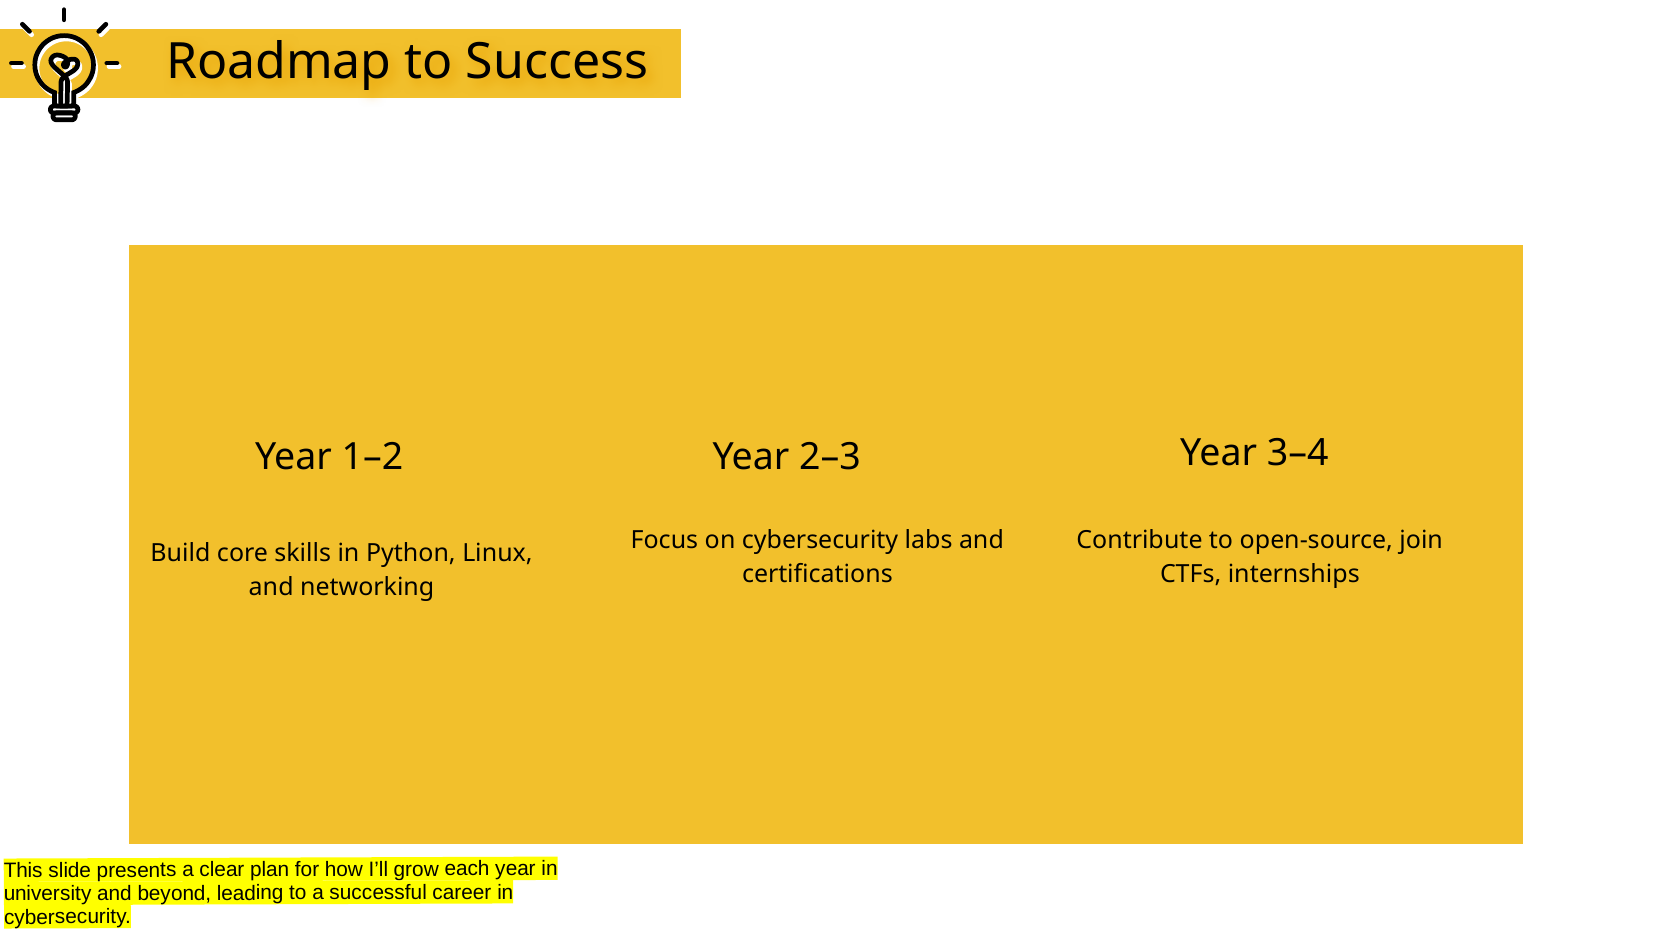

Roadmap to Success
Year 3–4
Year 1–2
# Year 2–3
Focus on cybersecurity labs and certifications
Contribute to open-source, join CTFs, internships
Build core skills in Python, Linux, and networking
This slide presents a clear plan for how I’ll grow each year in university and beyond, leading to a successful career in cybersecurity.